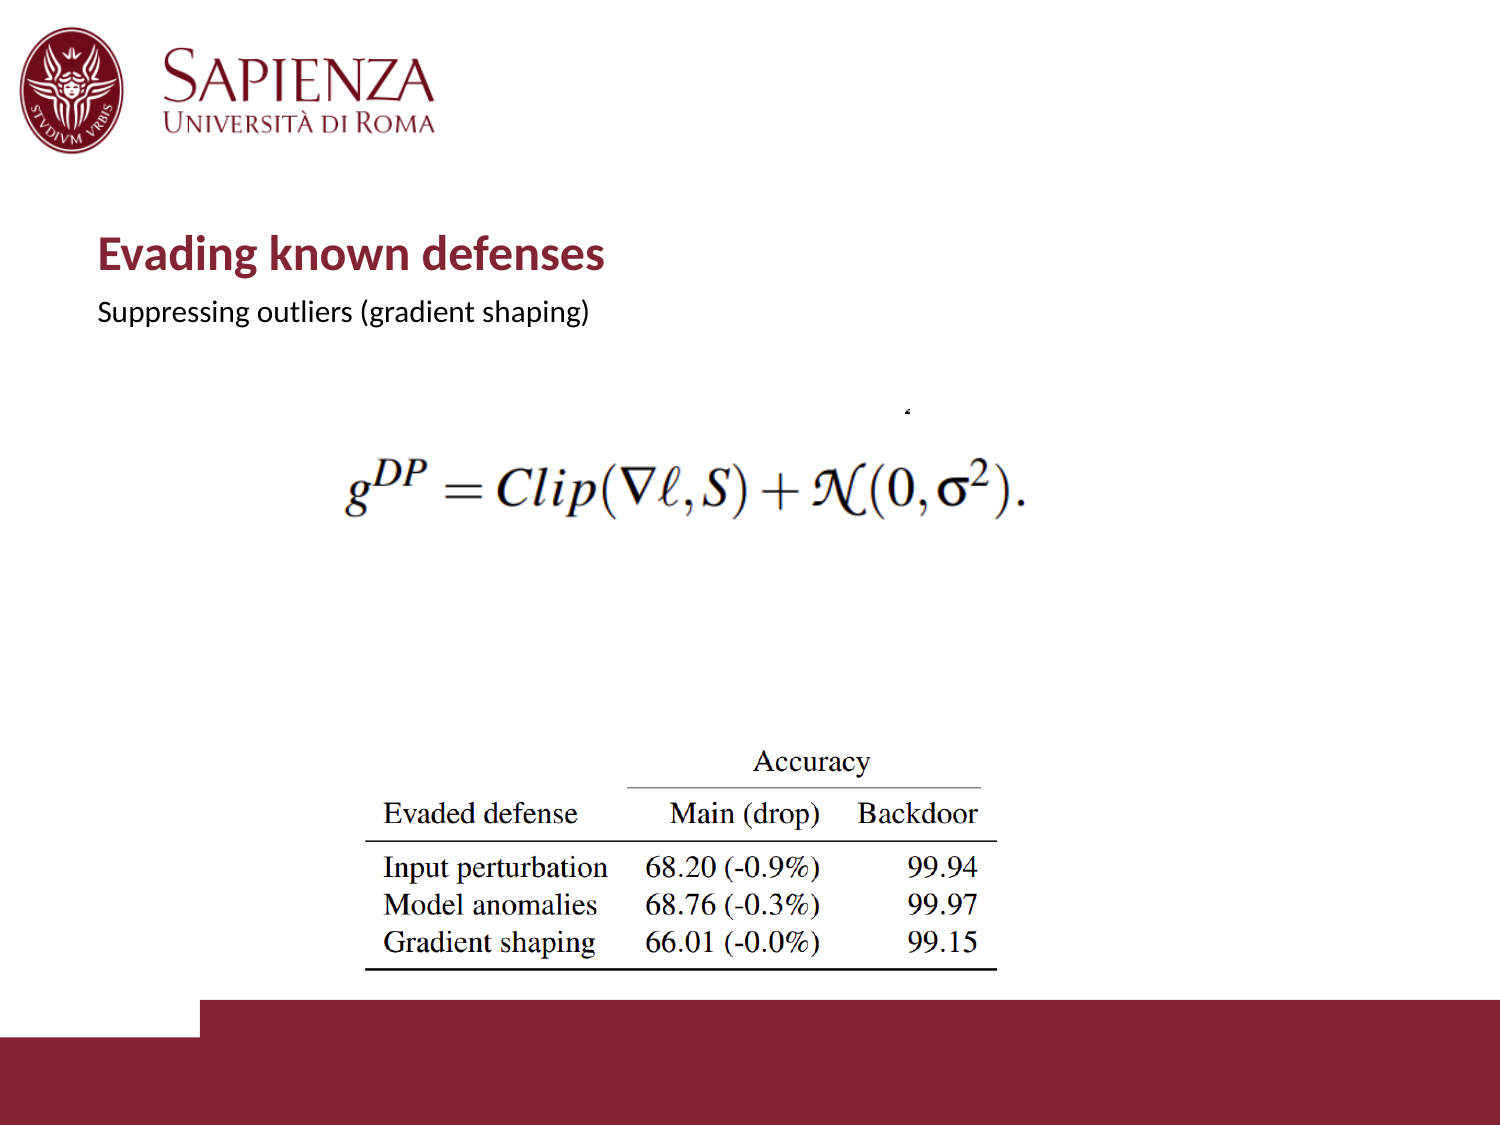

Evading known defenses
Suppressing outliers (gradient shaping)